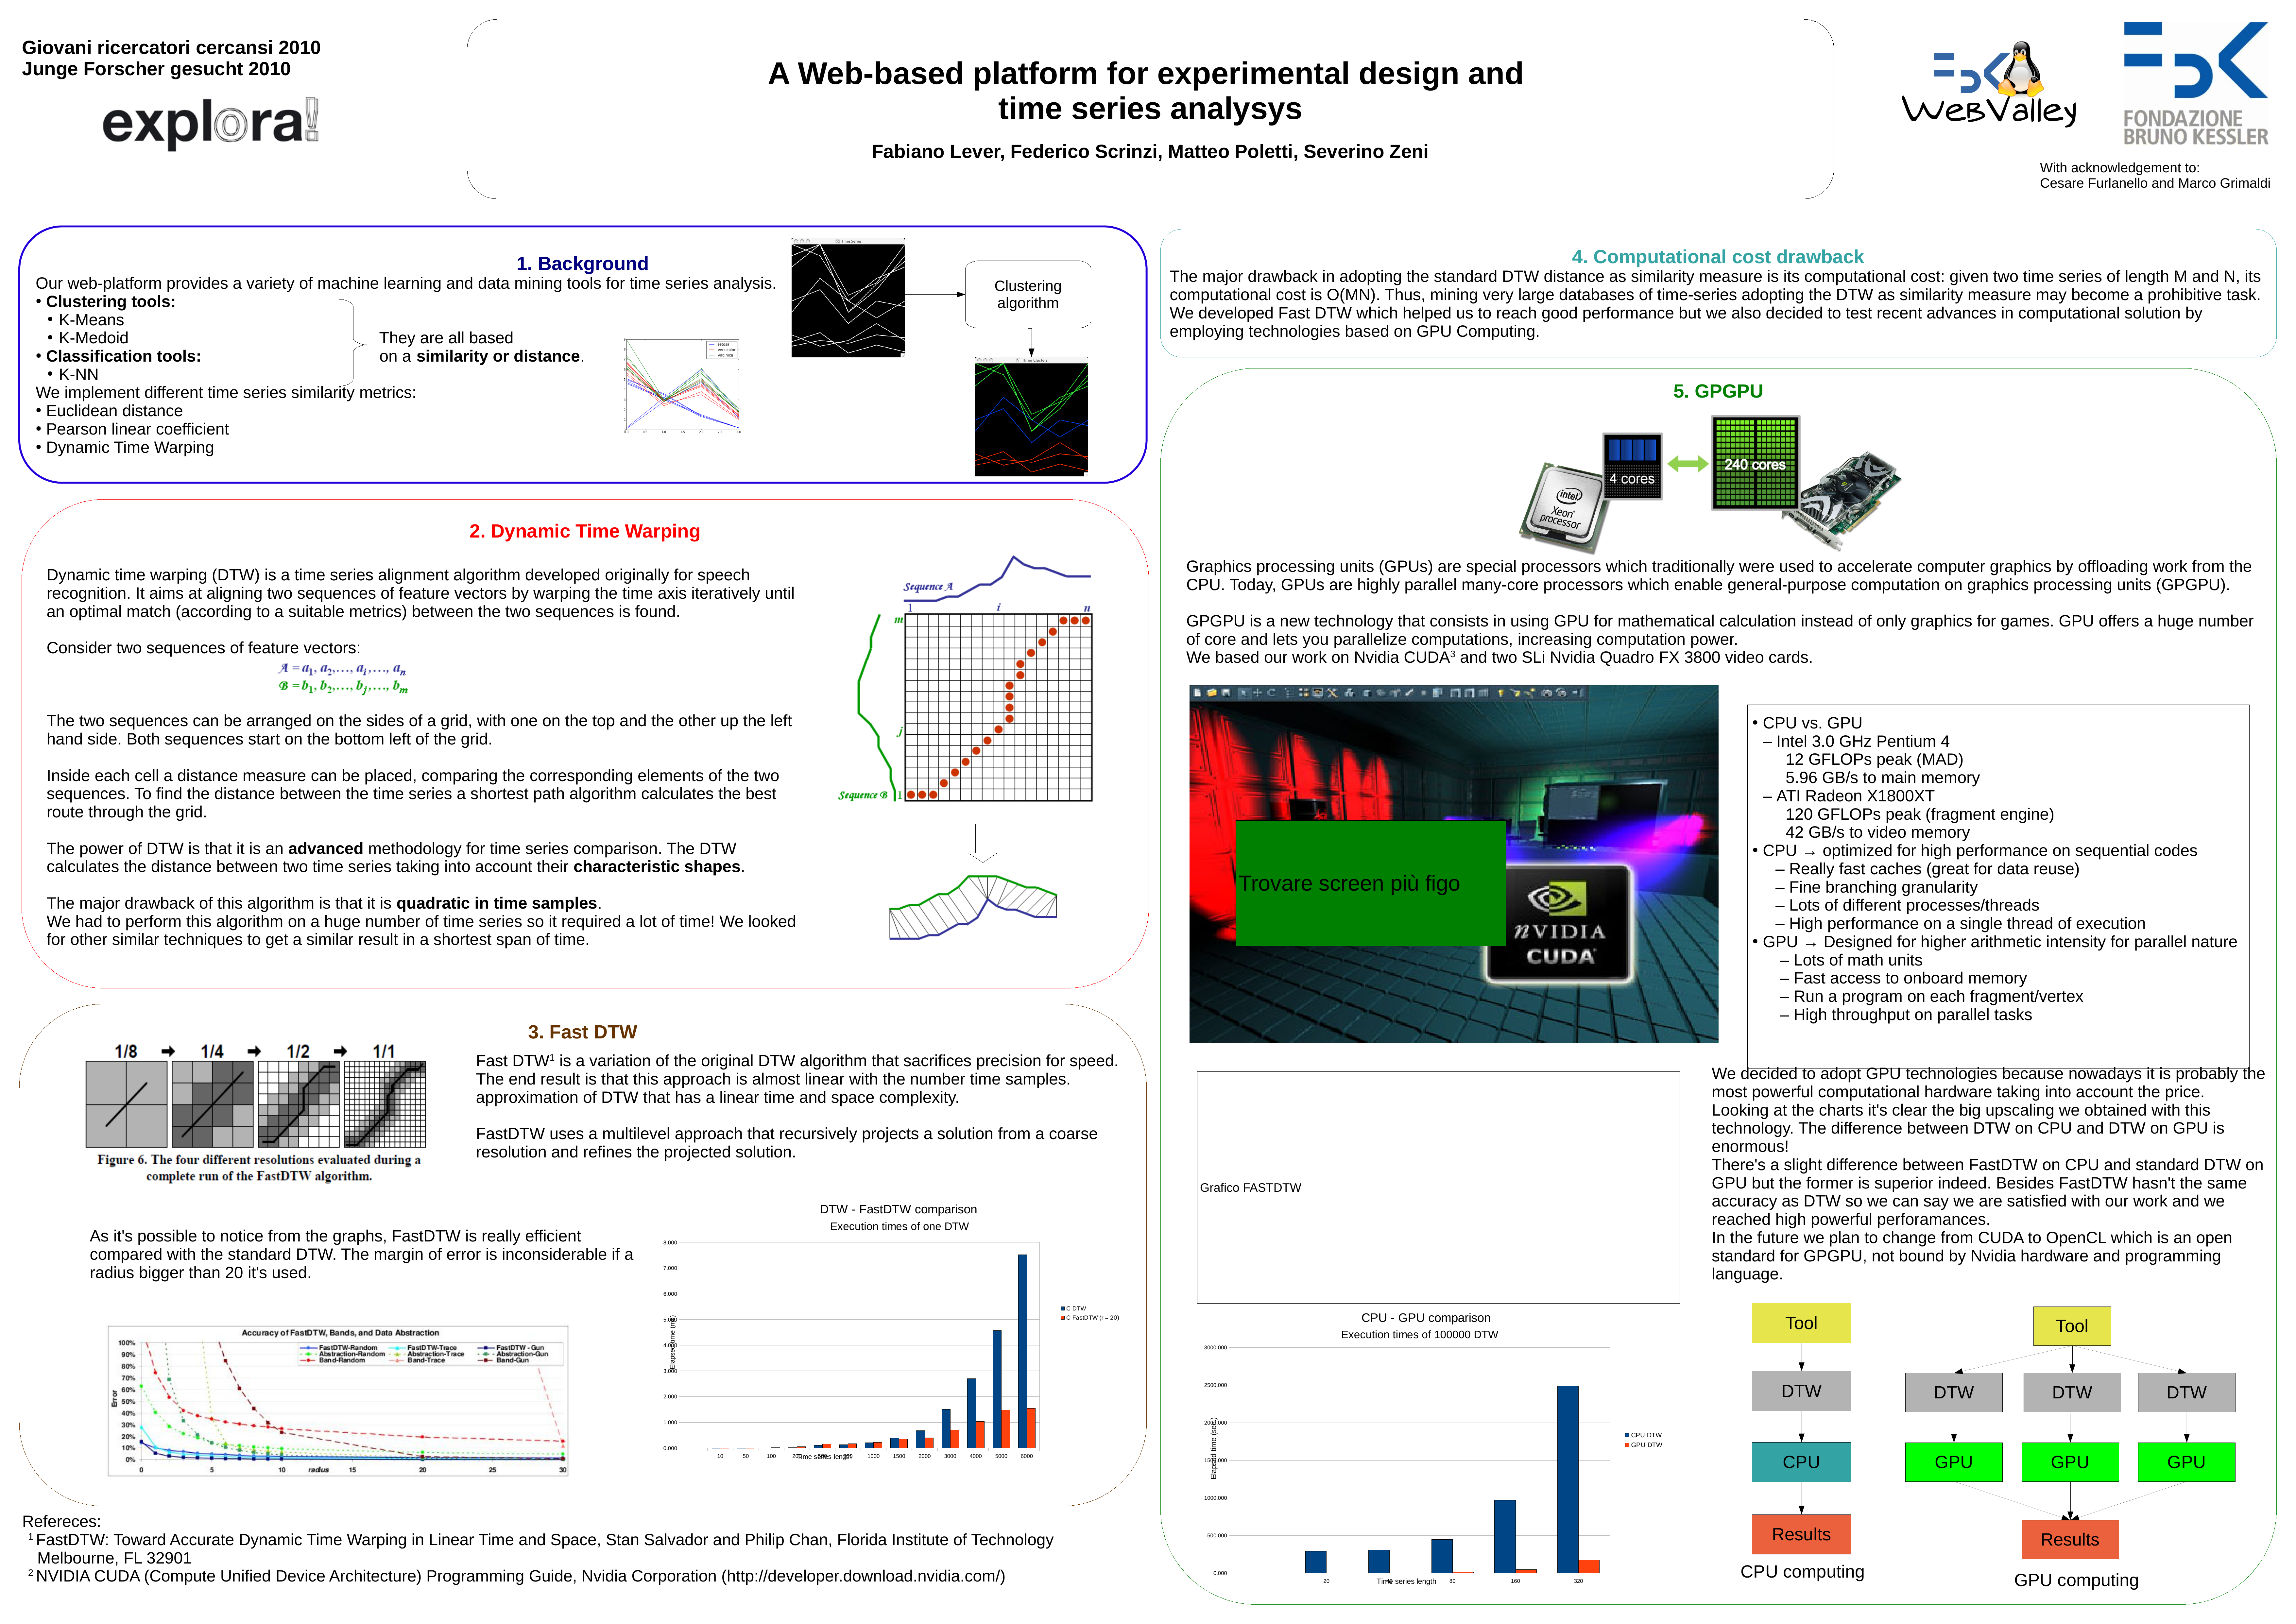

A Web-based platform for experimental design and
time series analysys
Fabiano Lever, Federico Scrinzi, Matteo Poletti, Severino Zeni
Giovani ricercatori cercansi 2010
Junge Forscher gesucht 2010
With acknowledgement to:
Cesare Furlanello and Marco Grimaldi
1. Background
Our web-platform provides a variety of machine learning and data mining tools for time series analysis.
 Clustering tools:
K-Means
K-Medoid They are all based
 Classification tools: on a similarity or distance.
K-NN
We implement different time series similarity metrics:
 Euclidean distance
 Pearson linear coefficient
 Dynamic Time Warping
4. Computational cost drawback
The major drawback in adopting the standard DTW distance as similarity measure is its computational cost: given two time series of length M and N, its computational cost is O(MN). Thus, mining very large databases of time-series adopting the DTW as similarity measure may become a prohibitive task. We developed Fast DTW which helped us to reach good performance but we also decided to test recent advances in computational solution by employing technologies based on GPU Computing.
Clustering algorithm
5. GPGPU
2. Dynamic Time Warping
Graphics processing units (GPUs) are special processors which traditionally were used to accelerate computer graphics by offloading work from the CPU. Today, GPUs are highly parallel many-core processors which enable general-purpose computation on graphics processing units (GPGPU).
GPGPU is a new technology that consists in using GPU for mathematical calculation instead of only graphics for games. GPU offers a huge number of core and lets you parallelize computations, increasing computation power.
We based our work on Nvidia CUDA3 and two SLi Nvidia Quadro FX 3800 video cards.
Dynamic time warping (DTW) is a time series alignment algorithm developed originally for speech recognition. It aims at aligning two sequences of feature vectors by warping the time axis iteratively until an optimal match (according to a suitable metrics) between the two sequences is found.
Consider two sequences of feature vectors:
The two sequences can be arranged on the sides of a grid, with one on the top and the other up the left hand side. Both sequences start on the bottom left of the grid.
Inside each cell a distance measure can be placed, comparing the corresponding elements of the two sequences. To find the distance between the time series a shortest path algorithm calculates the best route through the grid.
The power of DTW is that it is an advanced methodology for time series comparison. The DTW calculates the distance between two time series taking into account their characteristic shapes.
The major drawback of this algorithm is that it is quadratic in time samples.
We had to perform this algorithm on a huge number of time series so it required a lot of time! We looked for other similar techniques to get a similar result in a shortest span of time.
 CPU vs. GPU
 – Intel 3.0 GHz Pentium 4
 12 GFLOPs peak (MAD)
 5.96 GB/s to main memory
 – ATI Radeon X1800XT
 120 GFLOPs peak (fragment engine)
 42 GB/s to video memory
 CPU → optimized for high performance on sequential codes
– Really fast caches (great for data reuse)
– Fine branching granularity
– Lots of different processes/threads
– High performance on a single thread of execution
 GPU → Designed for higher arithmetic intensity for parallel nature
 – Lots of math units
 – Fast access to onboard memory
 – Run a program on each fragment/vertex
 – High throughput on parallel tasks
Trovare screen più figo
3. Fast DTW
Fast DTW1 is a variation of the original DTW algorithm that sacrifices precision for speed. The end result is that this approach is almost linear with the number time samples.
approximation of DTW that has a linear time and space complexity.
FastDTW uses a multilevel approach that recursively projects a solution from a coarse resolution and refines the projected solution.
We decided to adopt GPU technologies because nowadays it is probably the most powerful computational hardware taking into account the price.
Looking at the charts it's clear the big upscaling we obtained with this technology. The difference between DTW on CPU and DTW on GPU is enormous!
There's a slight difference between FastDTW on CPU and standard DTW on GPU but the former is superior indeed. Besides FastDTW hasn't the same accuracy as DTW so we can say we are satisfied with our work and we reached high powerful perforamances.
In the future we plan to change from CUDA to OpenCL which is an open standard for GPGPU, not bound by Nvidia hardware and programming language.
Grafico FASTDTW
### Chart: DTW - FastDTW comparison
Execution times of one DTW
| Category | C DTW | C FastDTW (r = 20) |
|---|---|---|
| None | None | None |
| 10 | 0.003 | 0.003 |
| 50 | 0.004 | 0.004 |
| 100 | 0.009 | 0.02 |
| 200 | 0.018 | 0.058 |
| 500 | 0.103 | 0.153 |
| 750 | 0.136 | 0.166 |
| 1000 | 0.213 | 0.226 |
| 1500 | 0.383 | 0.352 |
| 2000 | 0.677 | 0.397 |
| 3000 | 1.506 | 0.7 |
| 4000 | 2.7 | 1.033 |
| 5000 | 4.575 | 1.474 |
| 6000 | 7.524 | 1.548 |As it's possible to notice from the graphs, FastDTW is really efficient compared with the standard DTW. The margin of error is inconsiderable if a radius bigger than 20 it's used.
Tool
### Chart: CPU - GPU comparison
Execution times of 100000 DTW
| Category | CPU DTW | GPU DTW |
|---|---|---|
| None | None | None |
| 20 | 291.69 | 1.52 |
| 40 | 309.82 | 4.09 |
| 80 | 447.79 | 13.62 |
| 160 | 967.29 | 46.46 |
| 320 | 2488.6 | 175.07 |Tool
DTW
DTW
DTW
DTW
CPU
GPU
GPU
GPU
Refereces:
1 FastDTW: Toward Accurate Dynamic Time Warping in Linear Time and Space, Stan Salvador and Philip Chan, Florida Institute of Technology
 Melbourne, FL 32901
2 NVIDIA CUDA (Compute Unified Device Architecture) Programming Guide, Nvidia Corporation (http://developer.download.nvidia.com/)
Results
Results
CPU computing
GPU computing